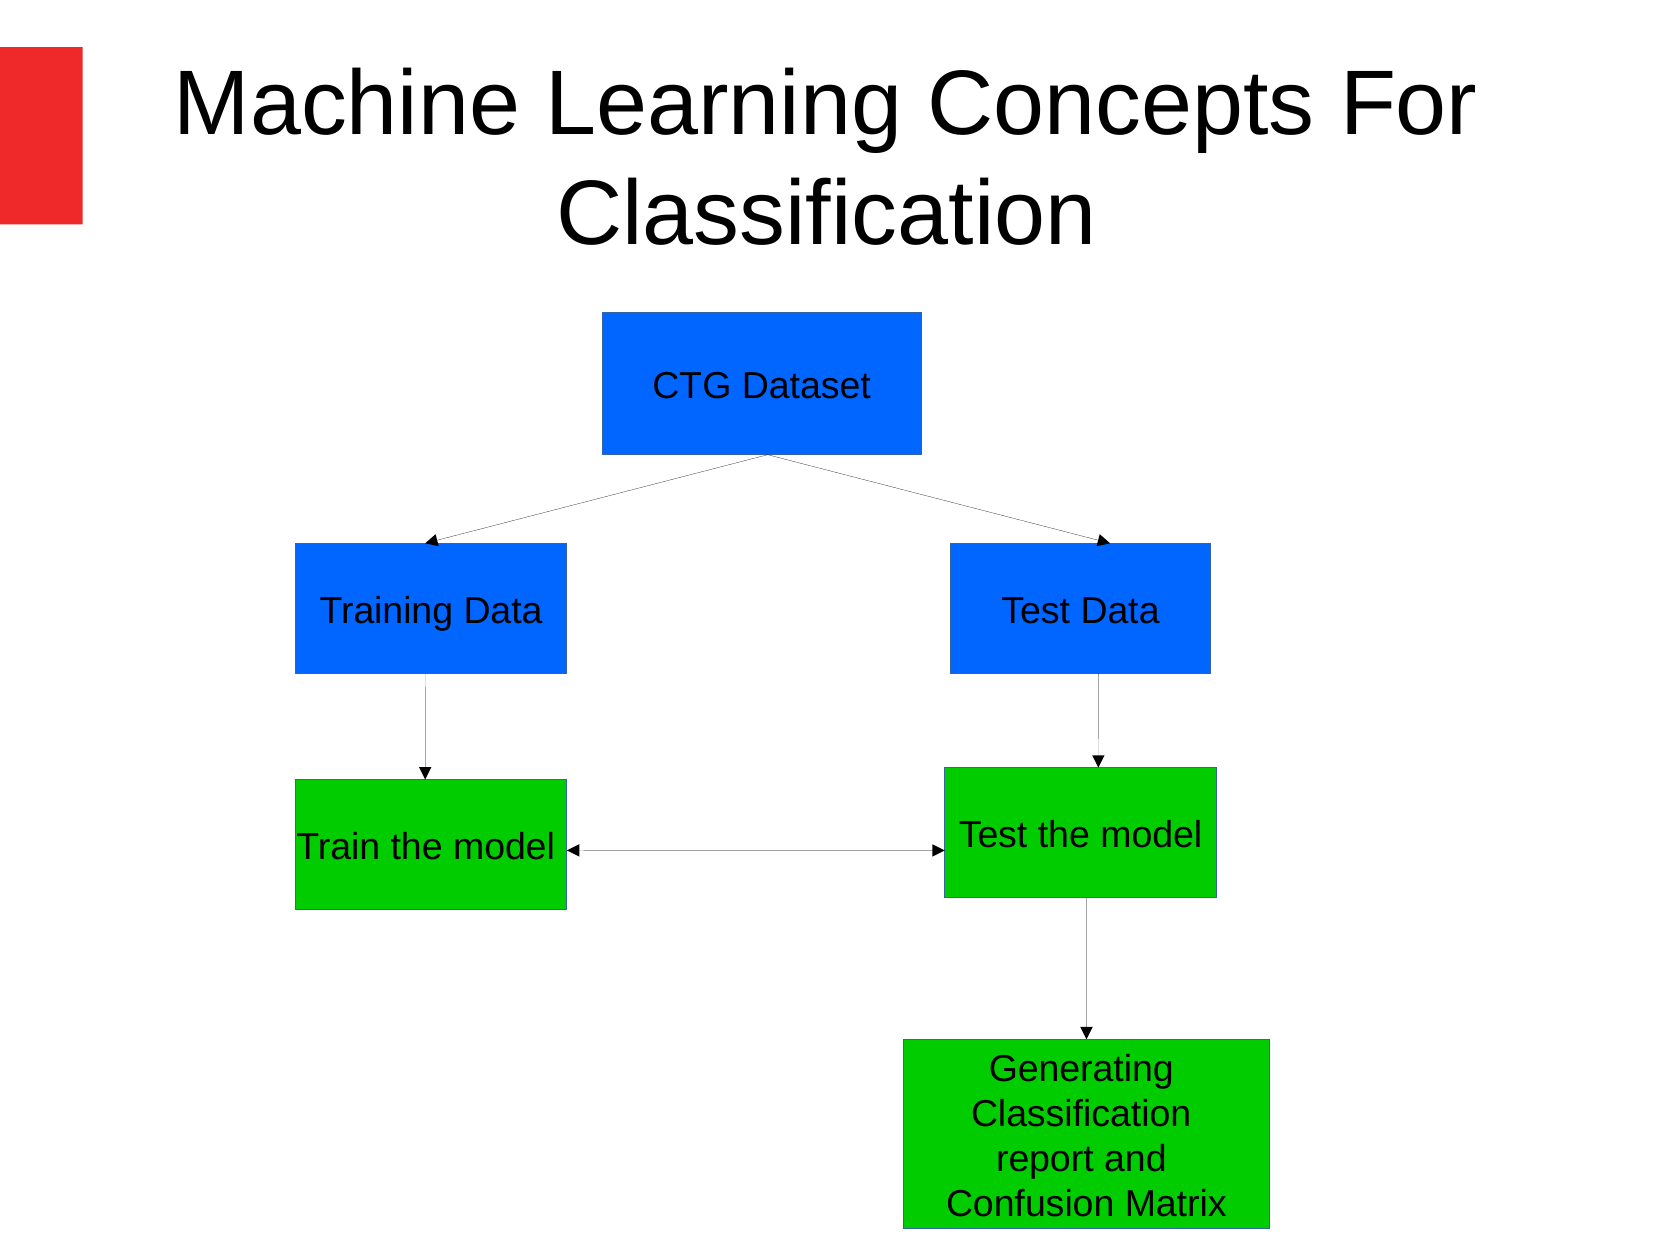

Machine Learning Concepts For Classification
CTG Dataset
Training Data
Test Data
Test the model
Train the model
Generating
Classification
report and
Confusion Matrix